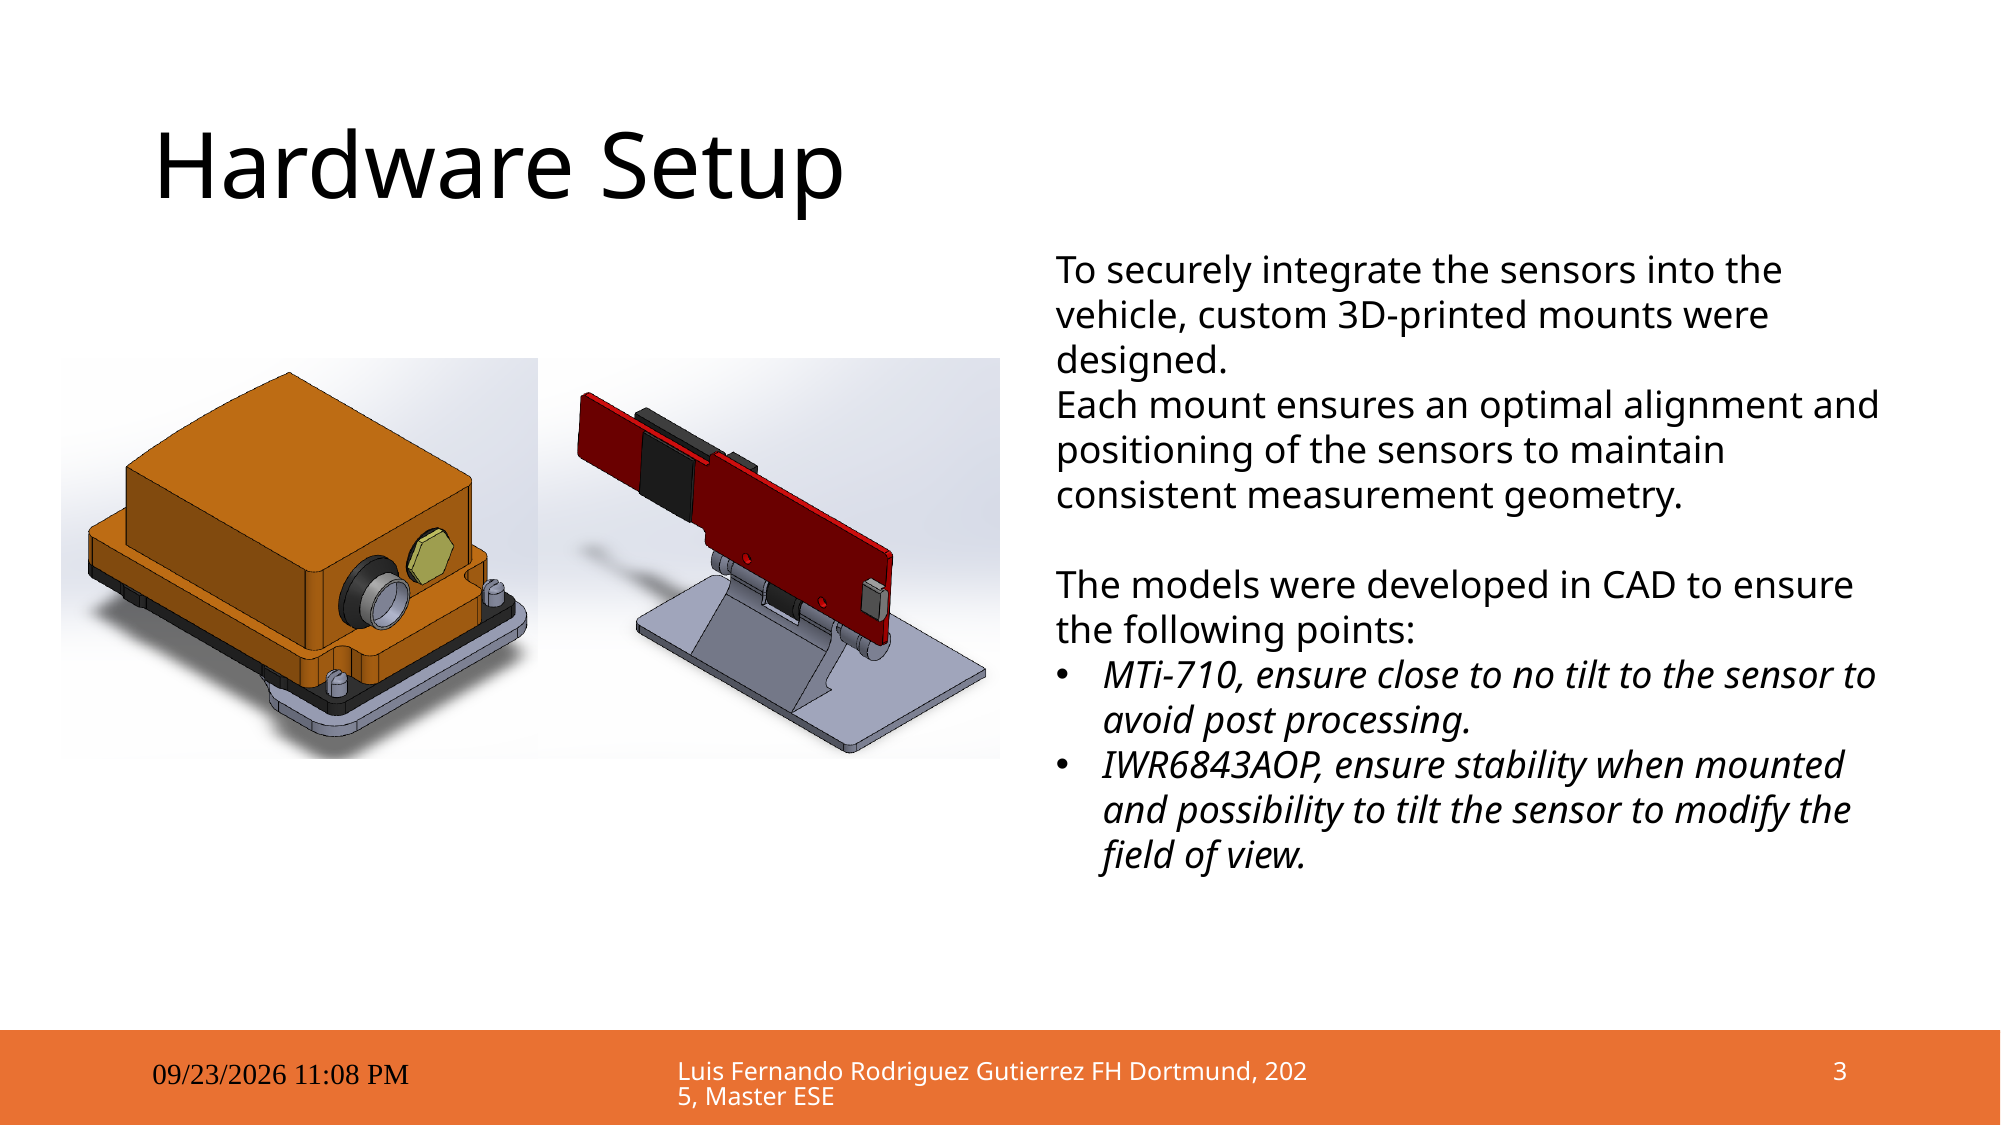

# Hardware Setup
To securely integrate the sensors into the vehicle, custom 3D-printed mounts were designed.
Each mount ensures an optimal alignment and positioning of the sensors to maintain consistent measurement geometry.
The models were developed in CAD to ensure the following points:
MTi-710, ensure close to no tilt to the sensor to avoid post processing.
IWR6843AOP, ensure stability when mounted and possibility to tilt the sensor to modify the field of view.
Luis Fernando Rodriguez Gutierrez FH Dortmund, 2025, Master ESE
3